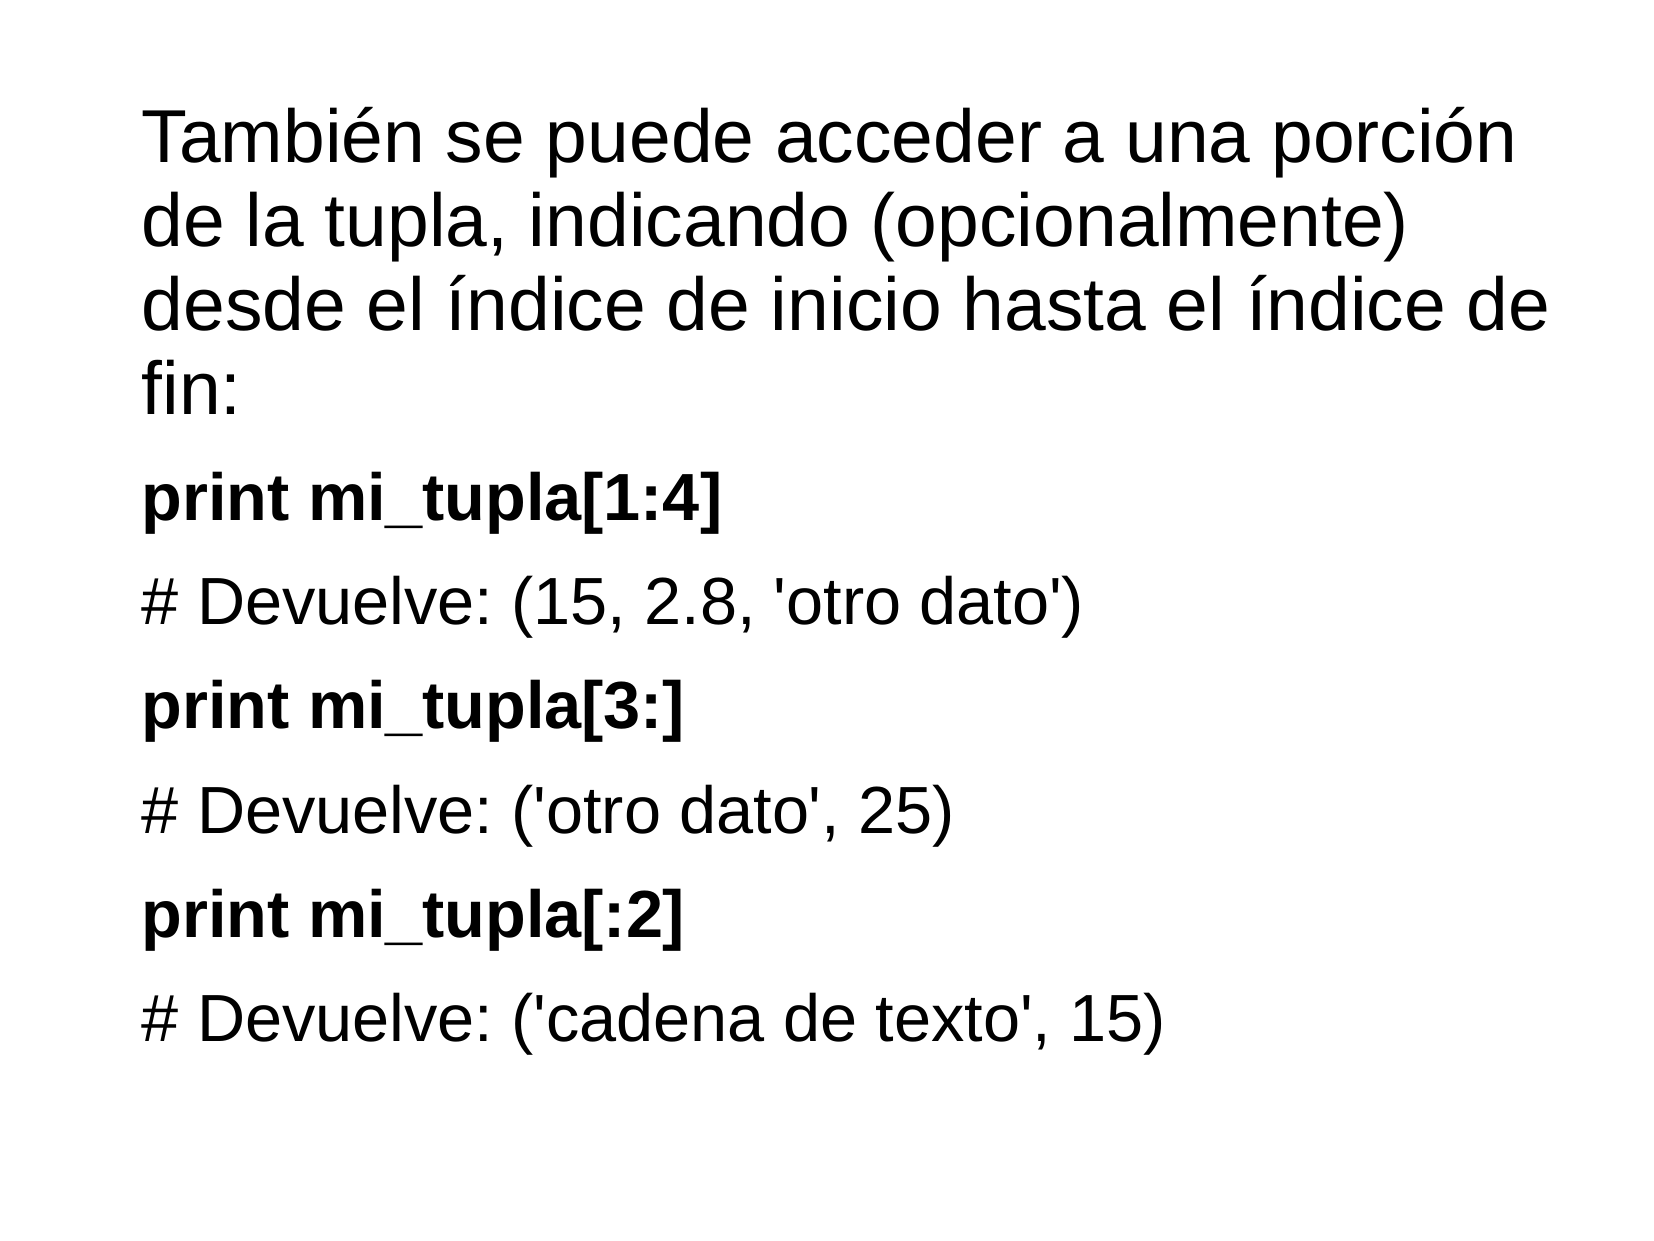

# También se puede acceder a una porción de la tupla, indicando (opcionalmente) desde el índice de inicio hasta el índice de fin:
print mi_tupla[1:4]
# Devuelve: (15, 2.8, 'otro dato')
print mi_tupla[3:]
# Devuelve: ('otro dato', 25)
print mi_tupla[:2]
# Devuelve: ('cadena de texto', 15)